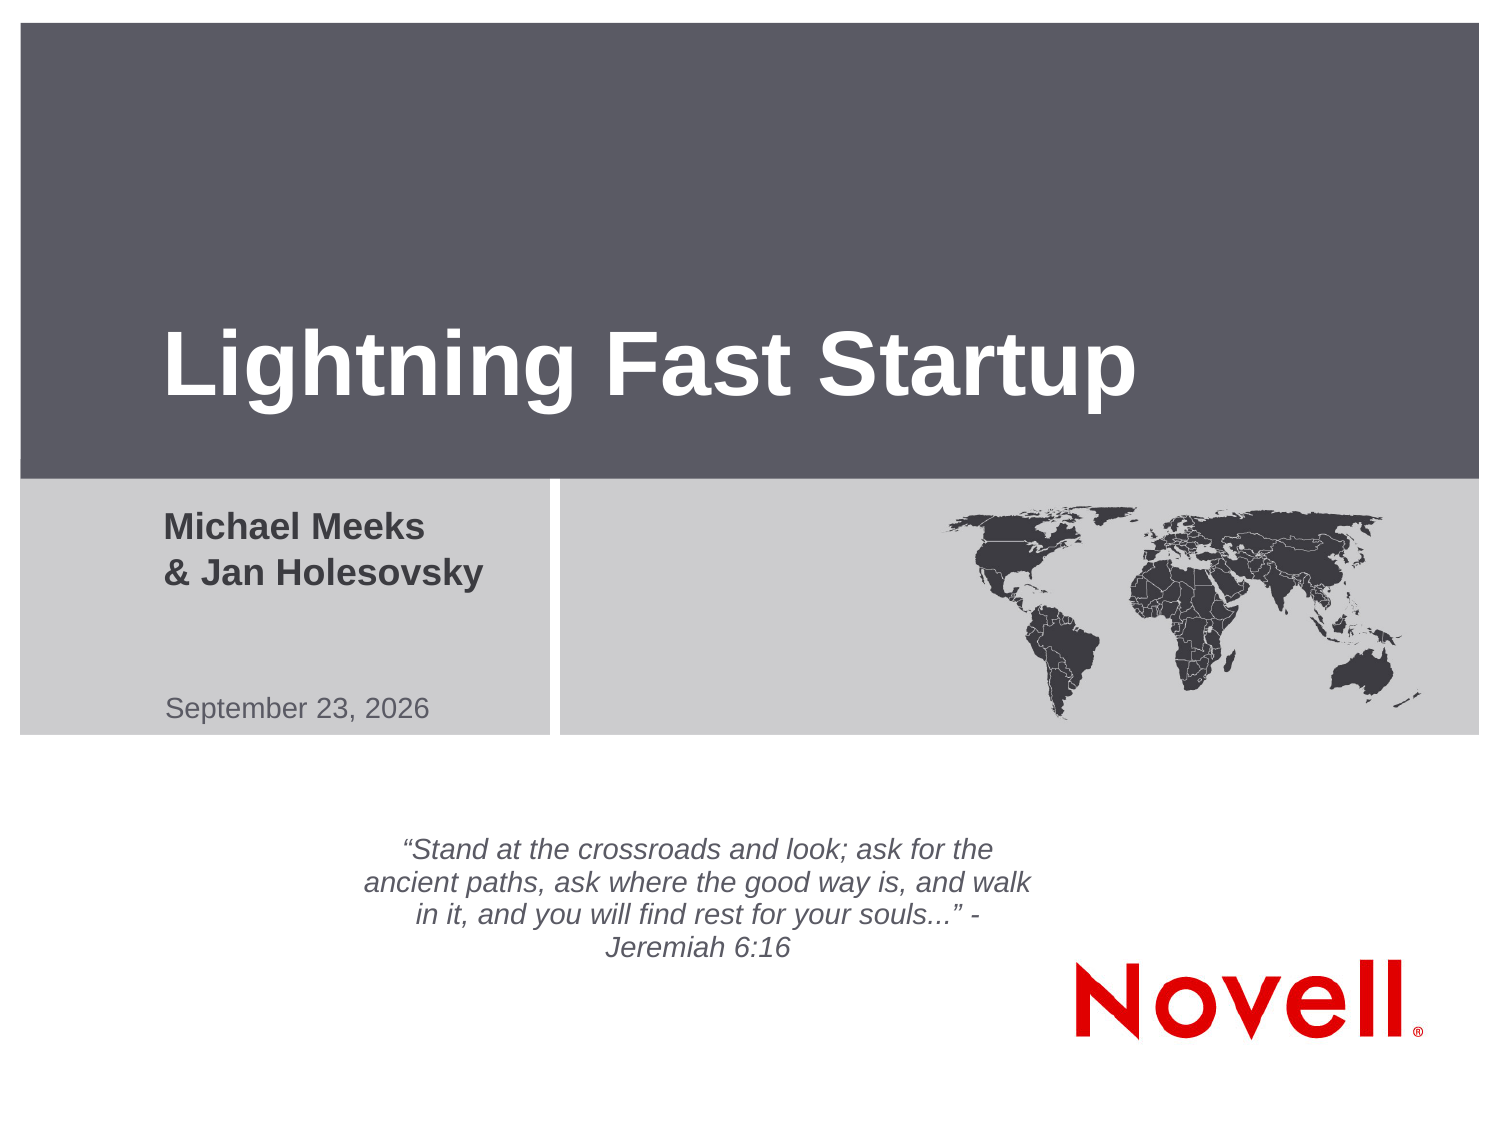

# Lightning Fast Startup
Michael Meeks
& Jan Holesovsky
“Stand at the crossroads and look; ask for the ancient paths, ask where the good way is, and walk in it, and you will find rest for your souls...” - Jeremiah 6:16